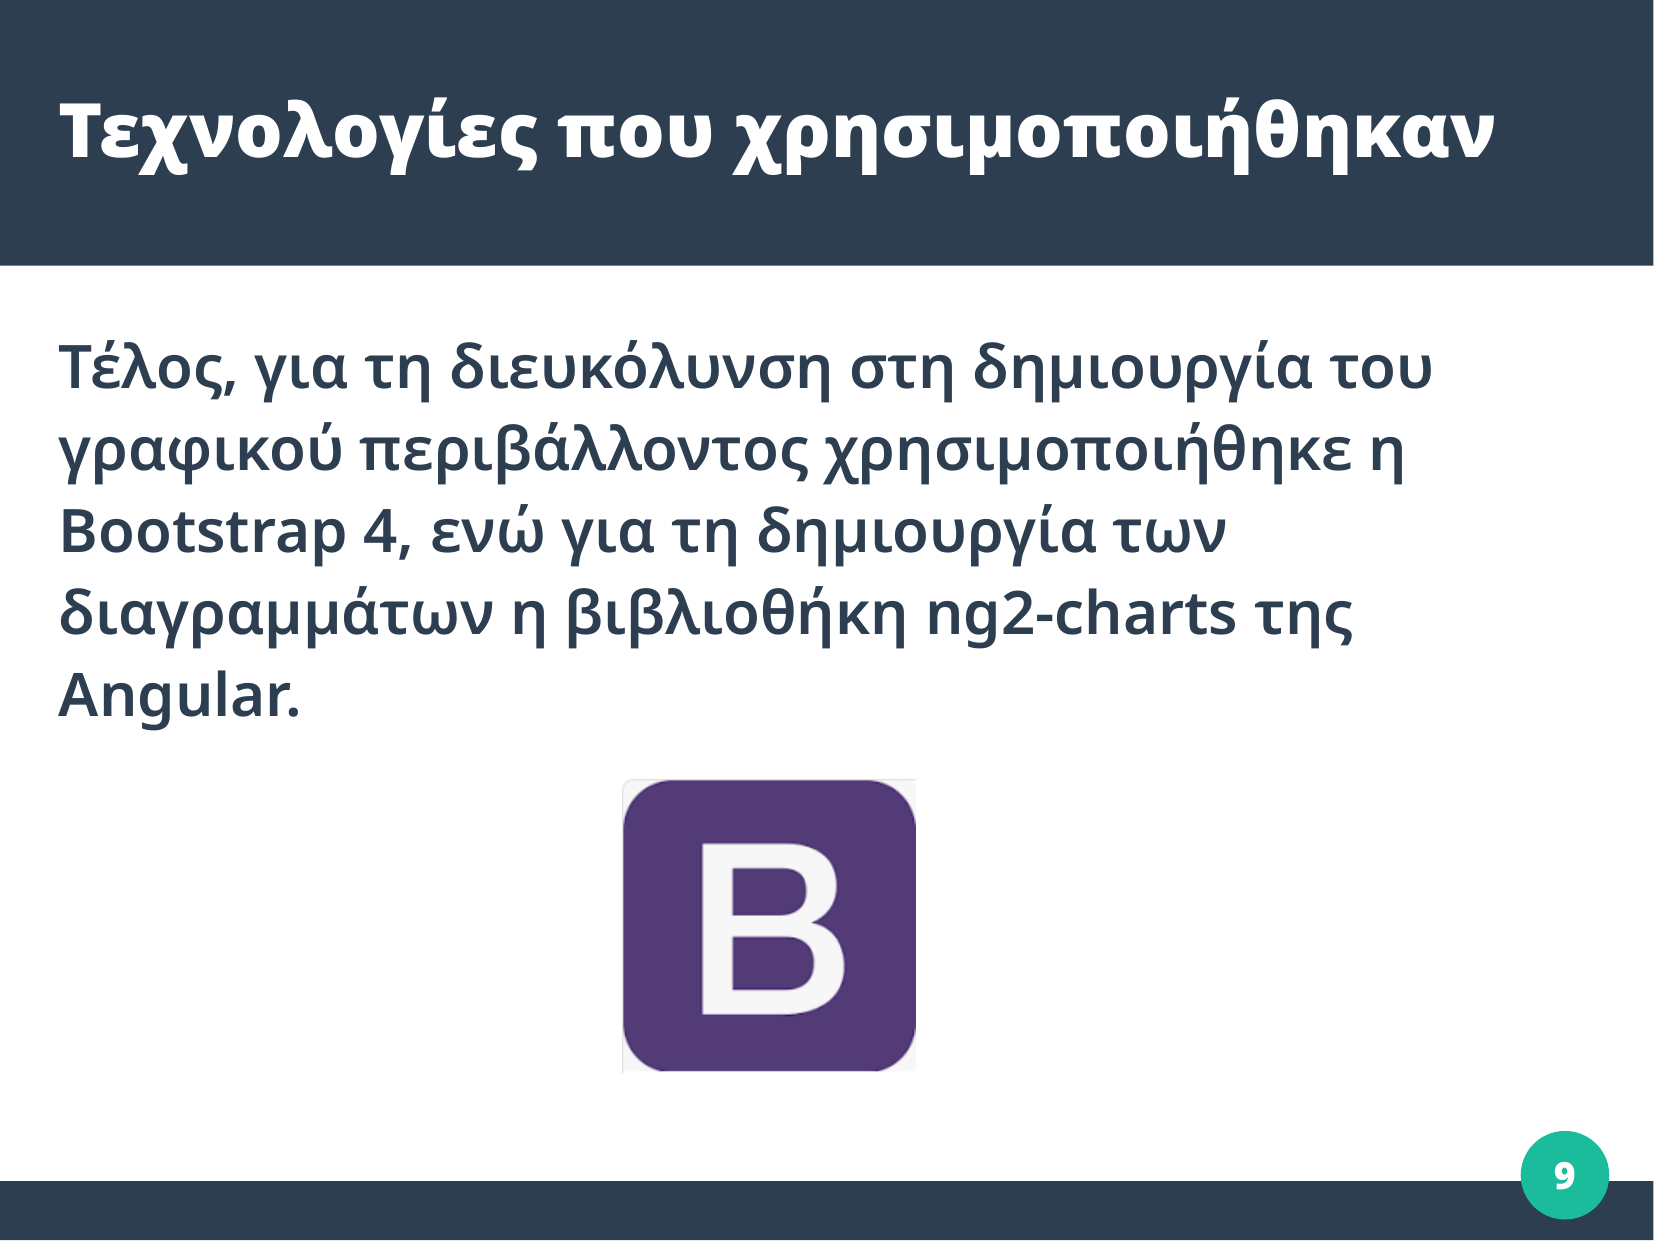

# Τεχνολογίες που χρησιμοποιήθηκαν
Τέλος, για τη διευκόλυνση στη δημιουργία του γραφικού περιβάλλοντος χρησιμοποιήθηκε η Bootstrap 4, ενώ για τη δημιουργία των διαγραμμάτων η βιβλιοθήκη ng2-charts της Angular.
9